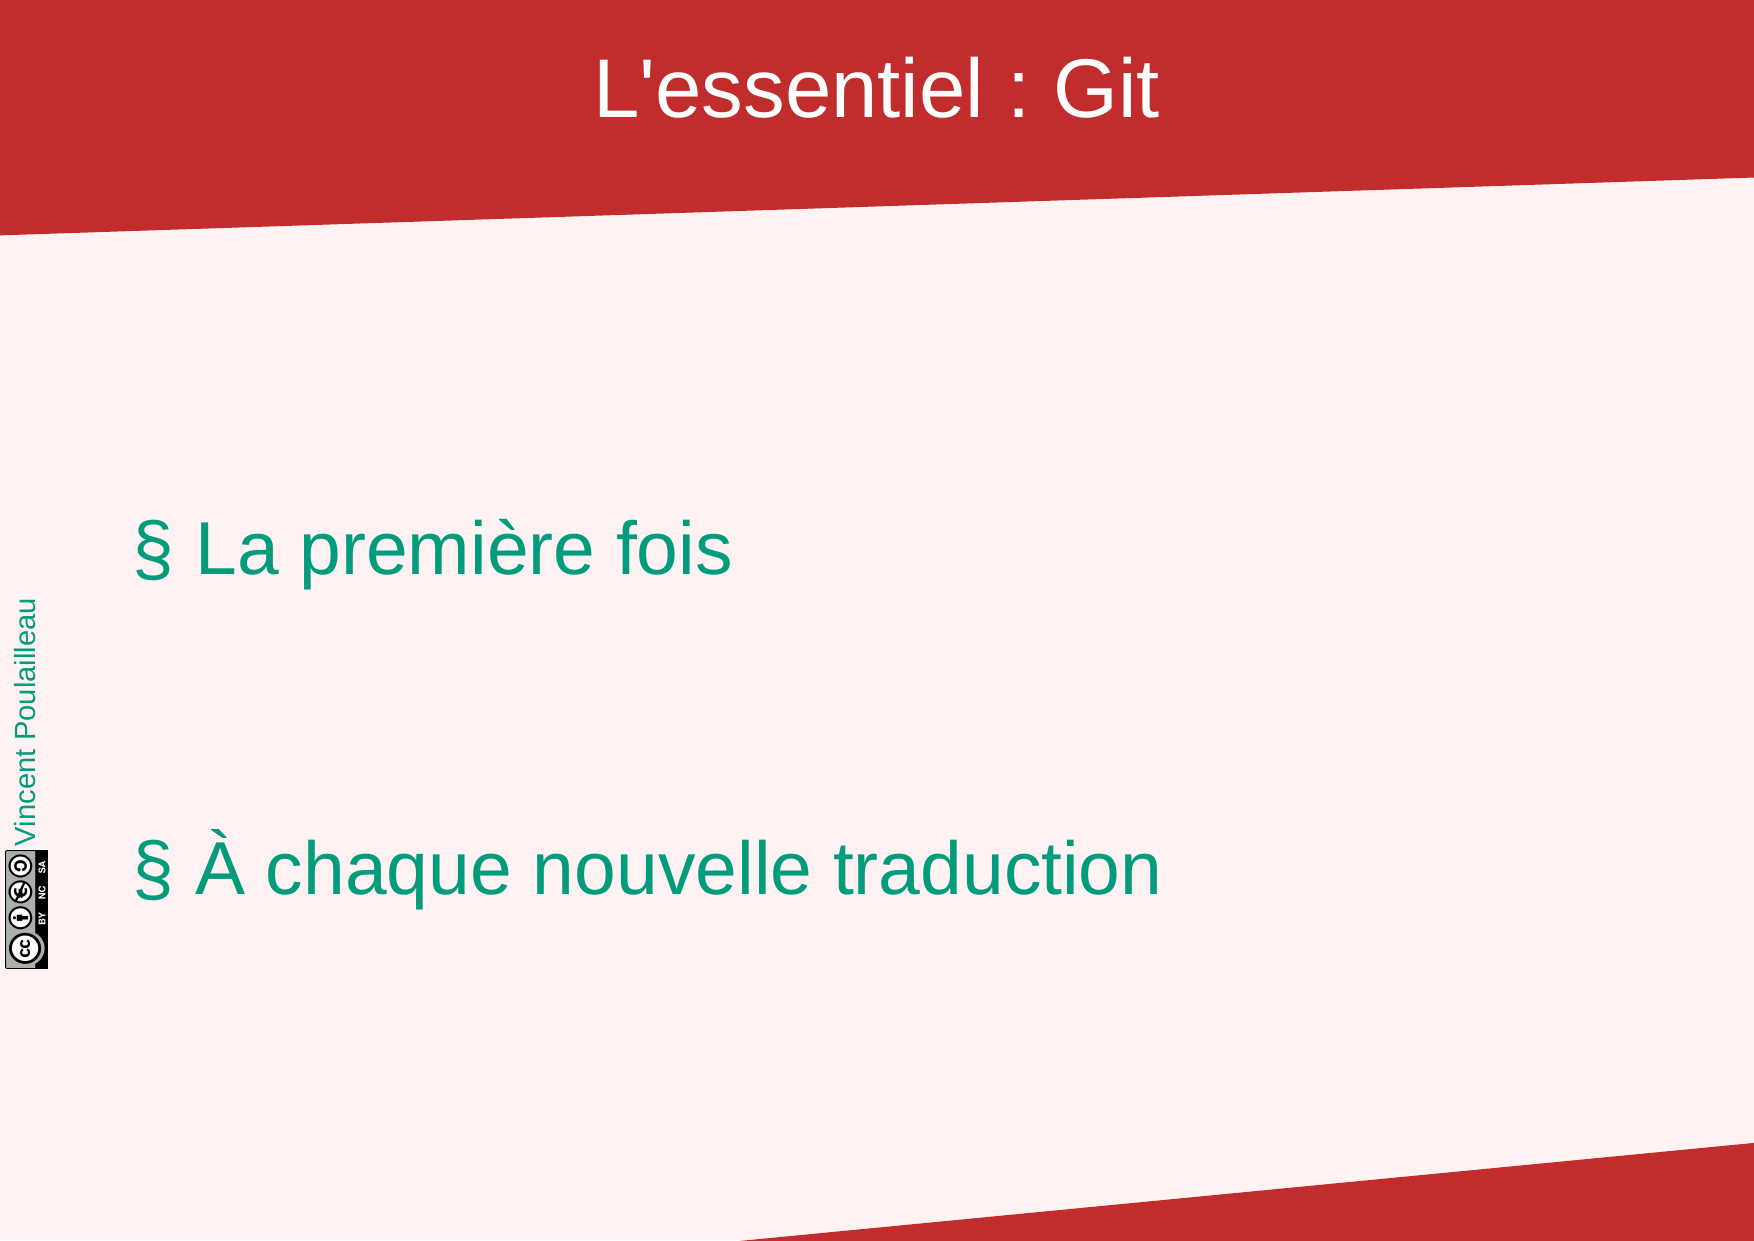

L'essentiel : Git
§ La première fois
§ À chaque nouvelle traduction
© 2019 Vincent Poulailleau